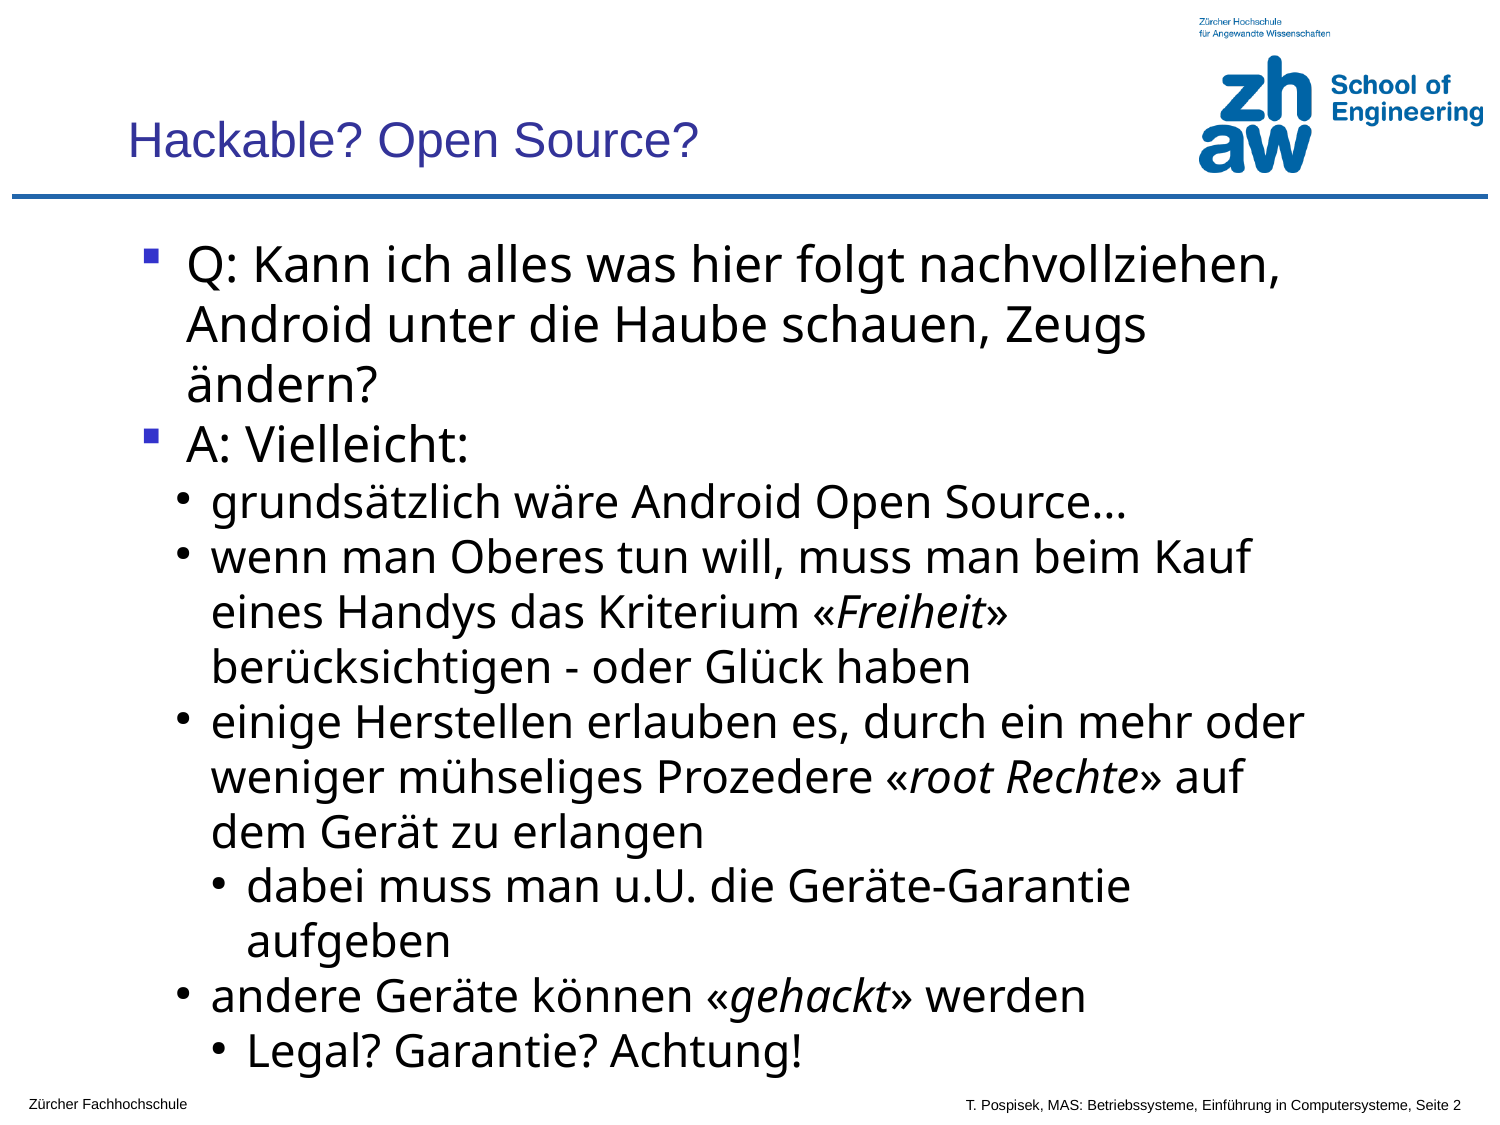

# Hackable? Open Source?
Q: Kann ich alles was hier folgt nachvollziehen, Android unter die Haube schauen, Zeugs ändern?
A: Vielleicht:
grundsätzlich wäre Android Open Source…
wenn man Oberes tun will, muss man beim Kauf eines Handys das Kriterium «Freiheit» berücksichtigen - oder Glück haben
einige Herstellen erlauben es, durch ein mehr oder weniger mühseliges Prozedere «root Rechte» auf dem Gerät zu erlangen
dabei muss man u.U. die Geräte-Garantie aufgeben
andere Geräte können «gehackt» werden
Legal? Garantie? Achtung!